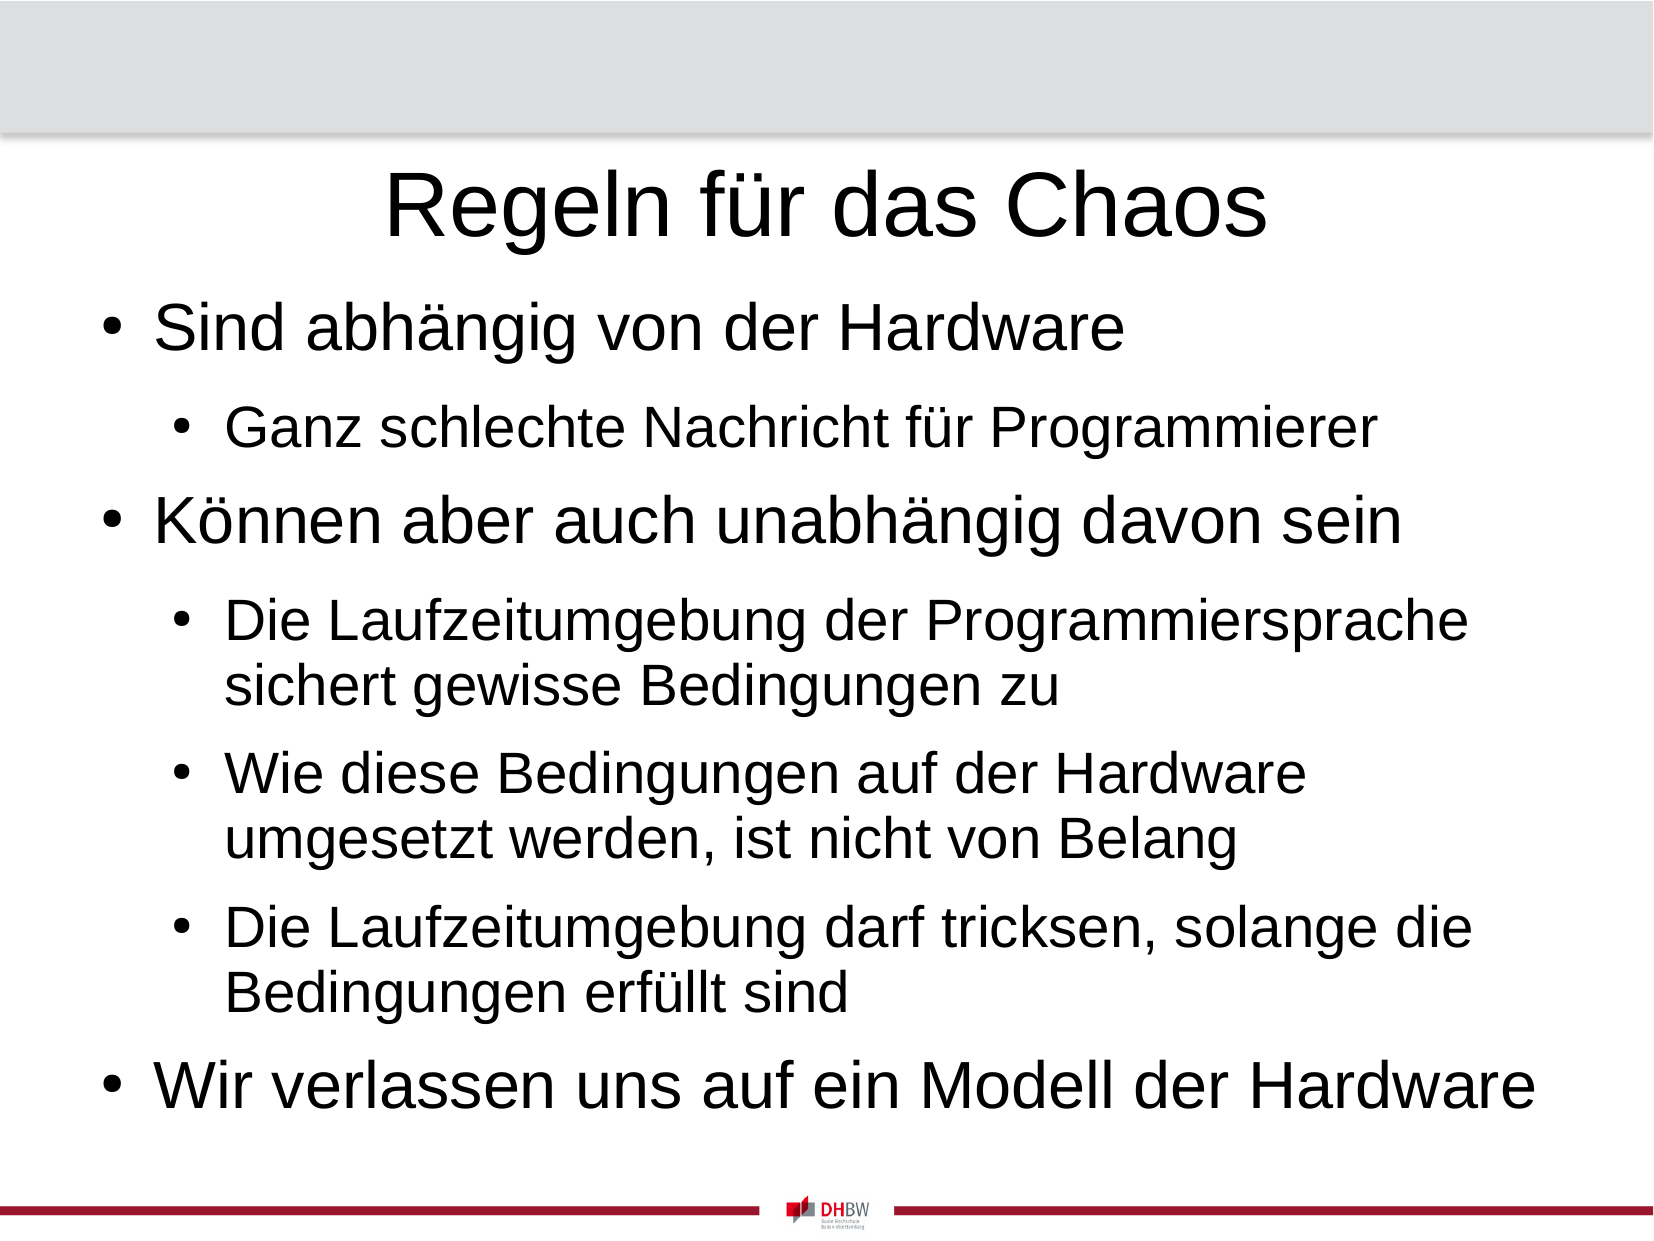

# Regeln für das Chaos
Sind abhängig von der Hardware
Ganz schlechte Nachricht für Programmierer
Können aber auch unabhängig davon sein
Die Laufzeitumgebung der Programmiersprache sichert gewisse Bedingungen zu
Wie diese Bedingungen auf der Hardware umgesetzt werden, ist nicht von Belang
Die Laufzeitumgebung darf tricksen, solange die Bedingungen erfüllt sind
Wir verlassen uns auf ein Modell der Hardware